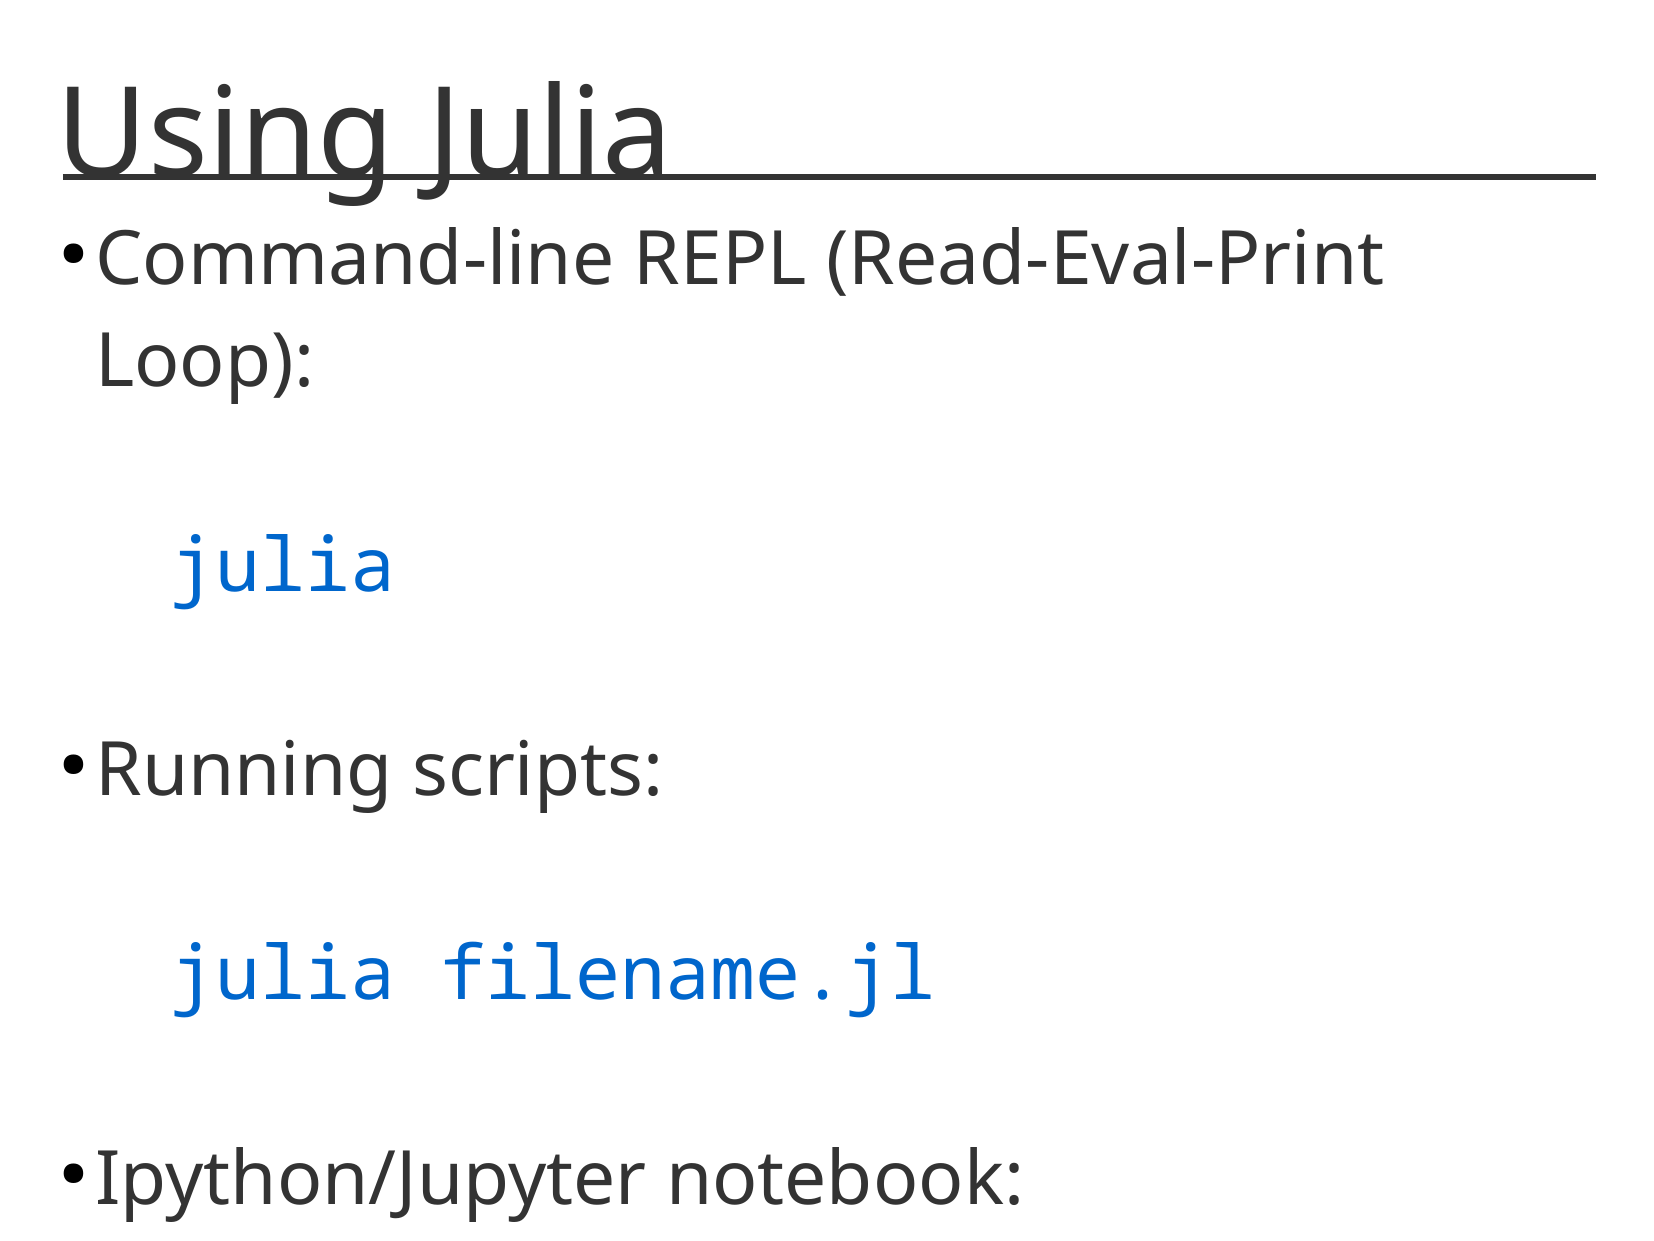

# Using Julia
Command-line REPL (Read-Eval-Print Loop):
	julia
Running scripts:
	julia filename.jl
Ipython/Jupyter notebook:
ipython notebook --profile julia